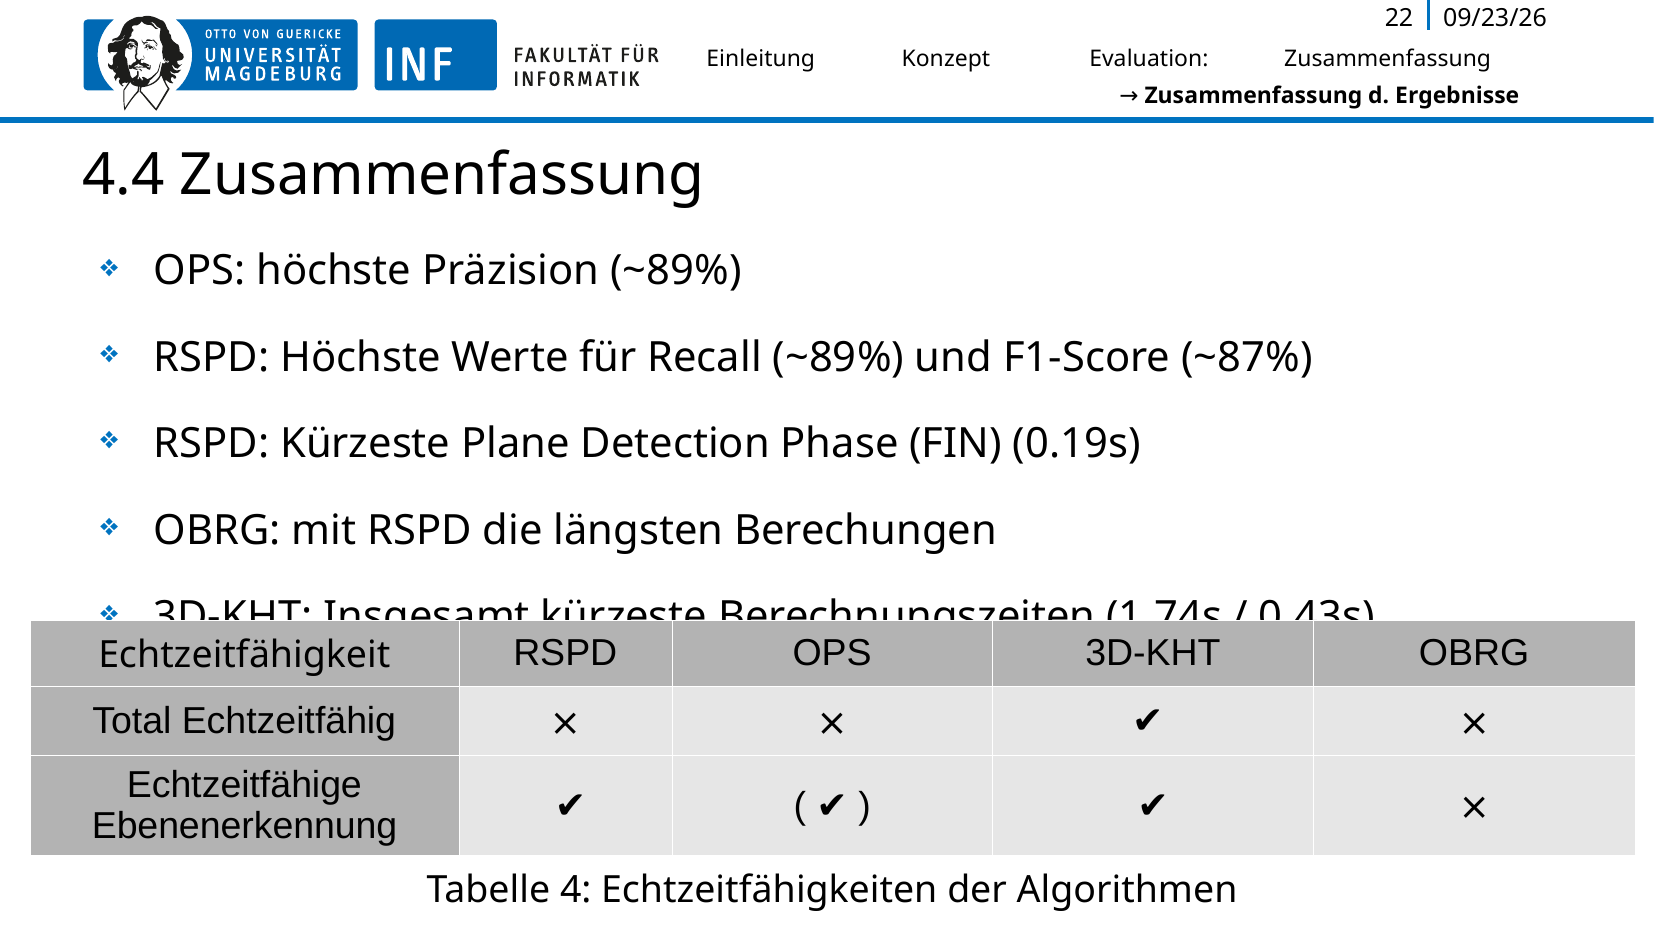

# 4.4 Zusammenfassung
OPS: höchste Präzision (~89%)
RSPD: Höchste Werte für Recall (~89%) und F1-Score (~87%)
RSPD: Kürzeste Plane Detection Phase (FIN) (0.19s)
OBRG: mit RSPD die längsten Berechungen
3D-KHT: Insgesamt kürzeste Berechnungszeiten (1.74s / 0.43s)
| Echtzeitfähigkeit | RSPD | OPS | 3D-KHT | OBRG |
| --- | --- | --- | --- | --- |
| Total Echtzeitfähig | ⨯ | ⨯ | ✔ | ⨯ |
| Echtzeitfähige Ebenenerkennung | ✔ | ( ✔ ) | ✔ | ⨯ |
Tabelle 4: Echtzeitfähigkeiten der Algorithmen